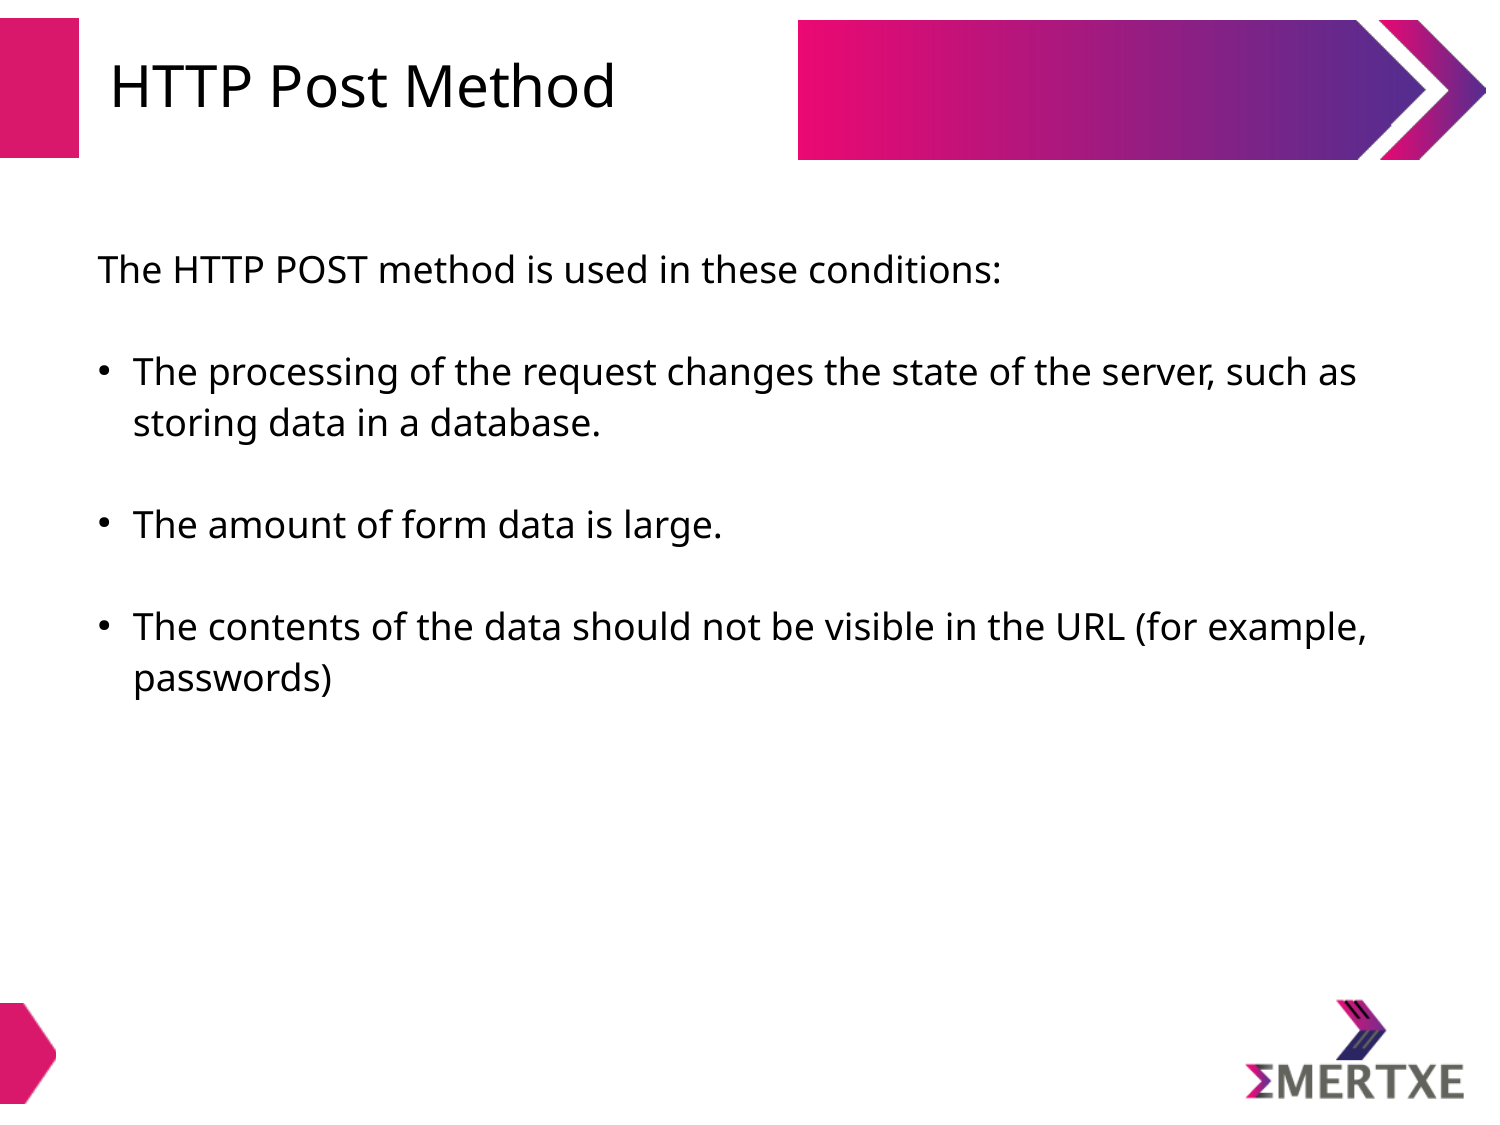

HTTP Post Method
The HTTP POST method is used in these conditions:
The processing of the request changes the state of the server, such as storing data in a database.
The amount of form data is large.
The contents of the data should not be visible in the URL (for example, passwords)